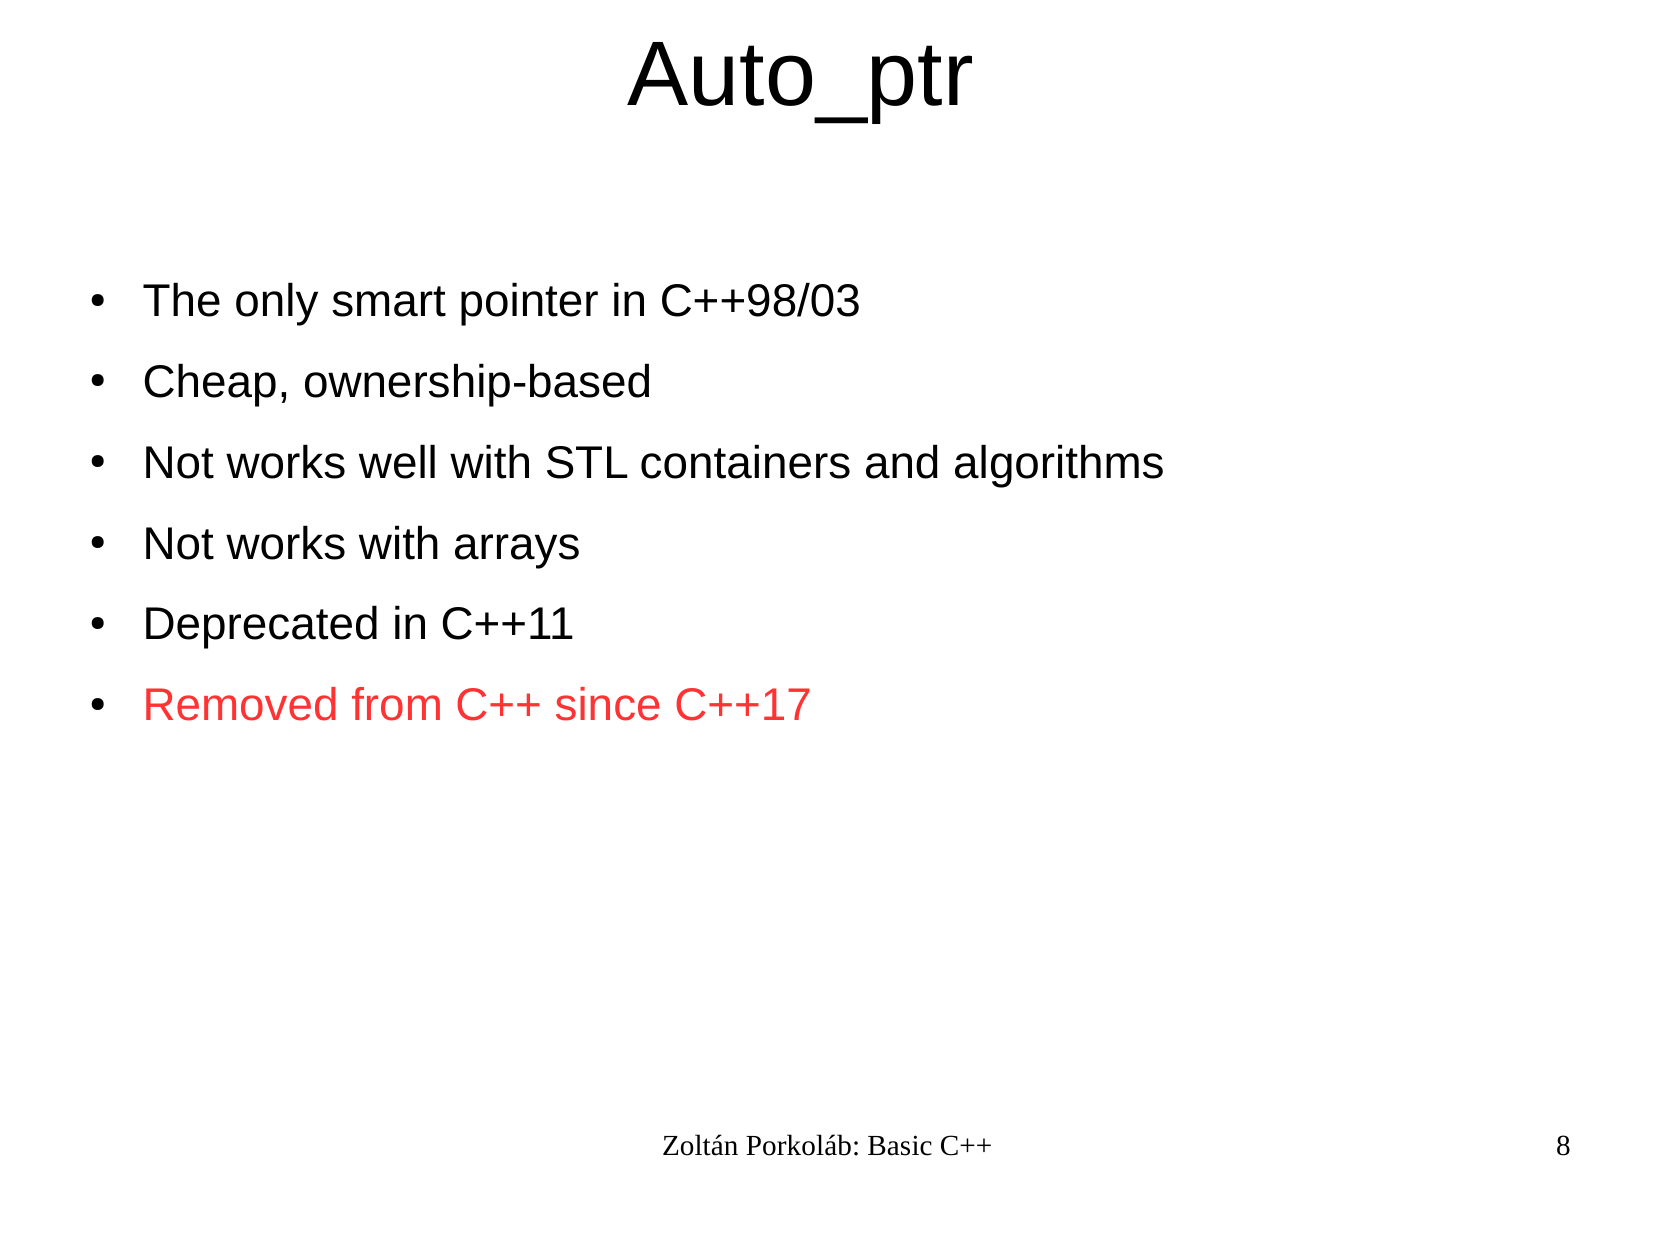

# Auto_ptr
The only smart pointer in C++98/03
Cheap, ownership-based
Not works well with STL containers and algorithms
Not works with arrays
Deprecated in C++11
Removed from C++ since C++17
Zoltán Porkoláb: Basic C++
8